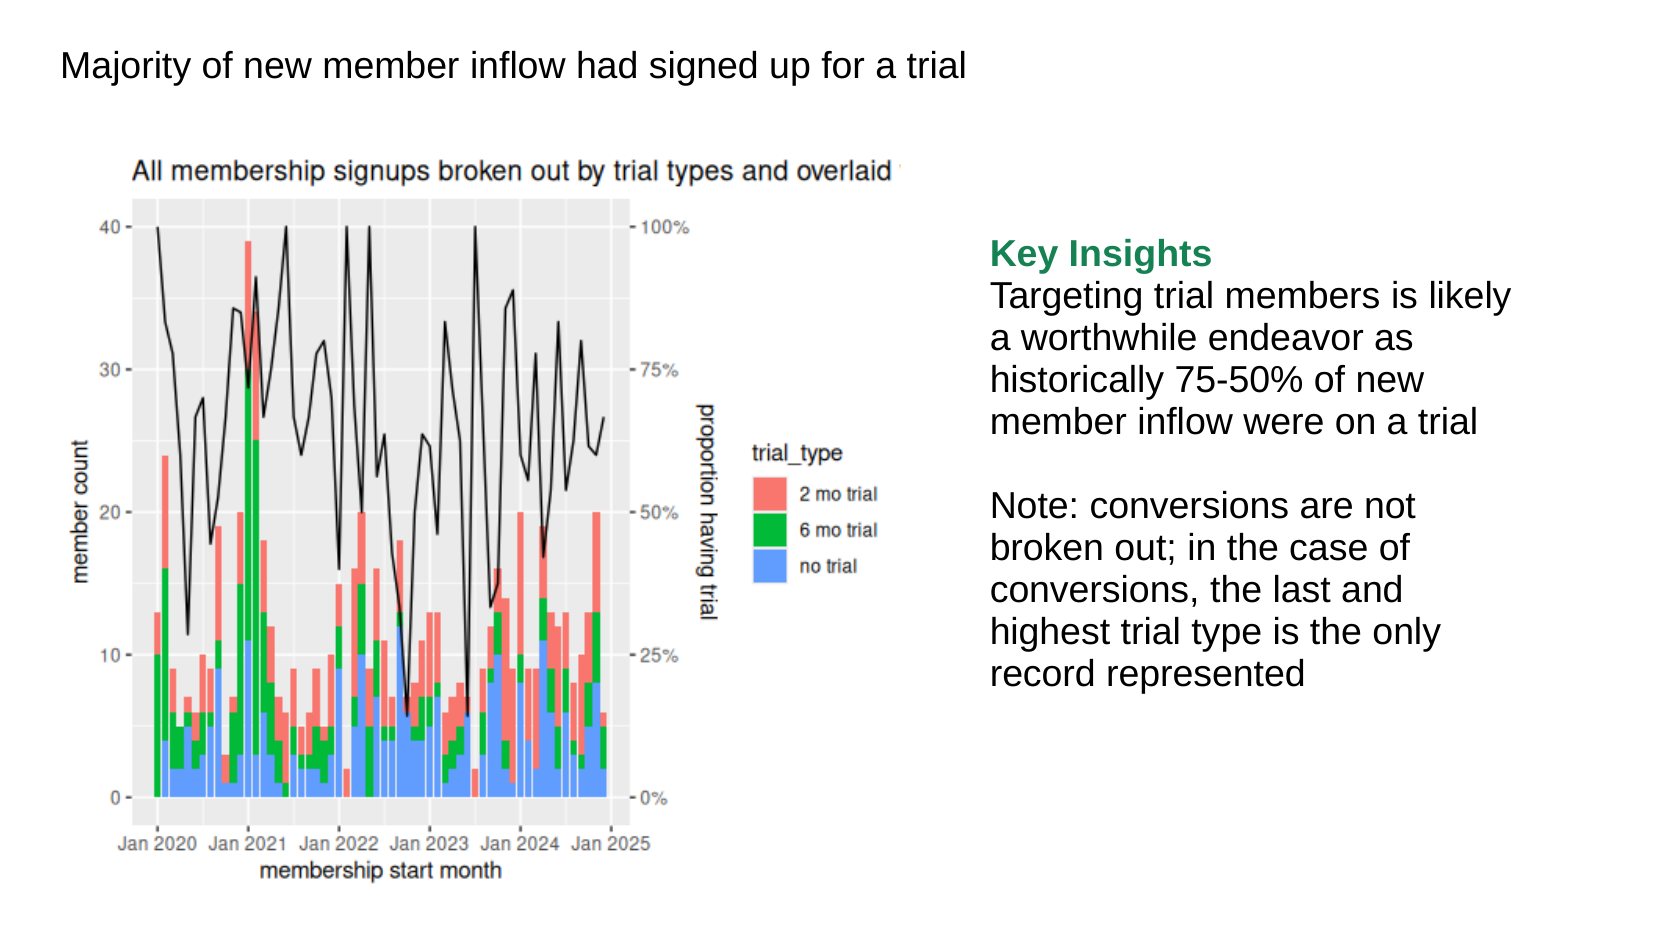

Majority of new member inflow had signed up for a trial
Key Insights
Targeting trial members is likely a worthwhile endeavor as historically 75-50% of new member inflow were on a trial
Note: conversions are not broken out; in the case of conversions, the last and highest trial type is the only record represented